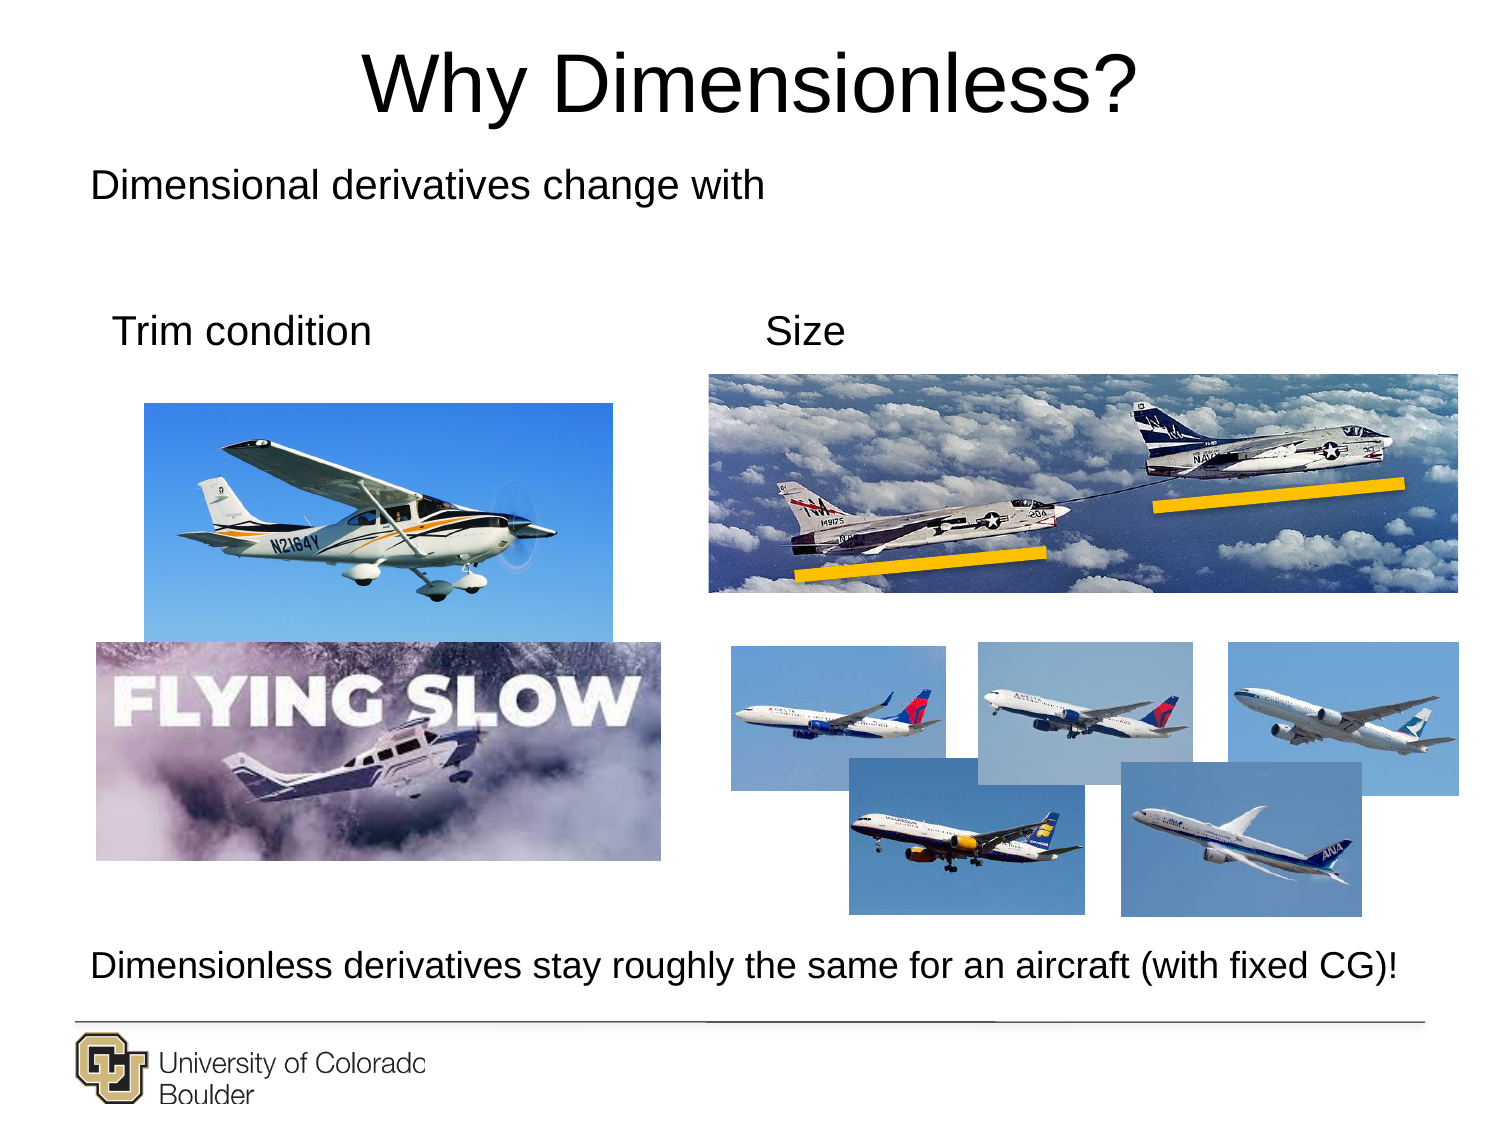

# Why Dimensionless?
Dimensional derivatives change with
Trim condition
Size
Dimensionless derivatives stay roughly the same for an aircraft (with fixed CG)!